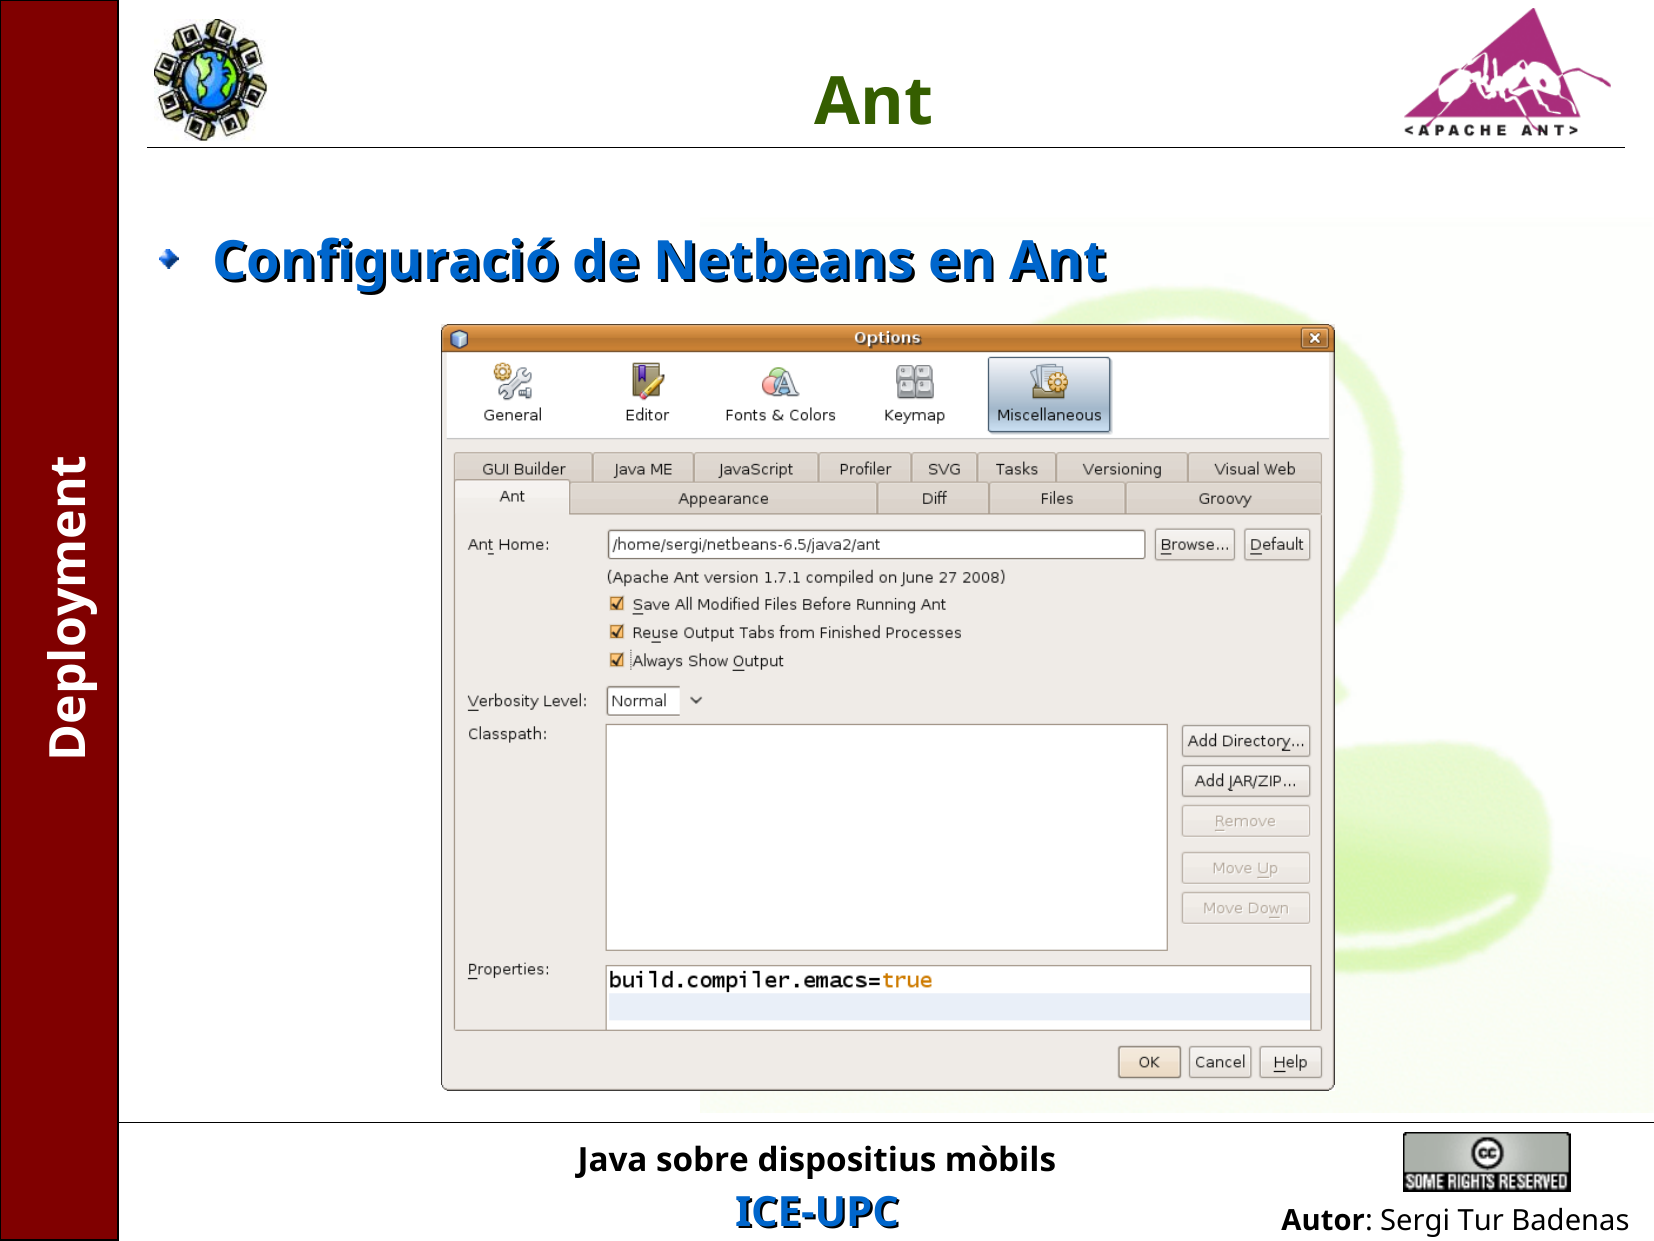

# Ant
Configuració de Netbeans en Ant